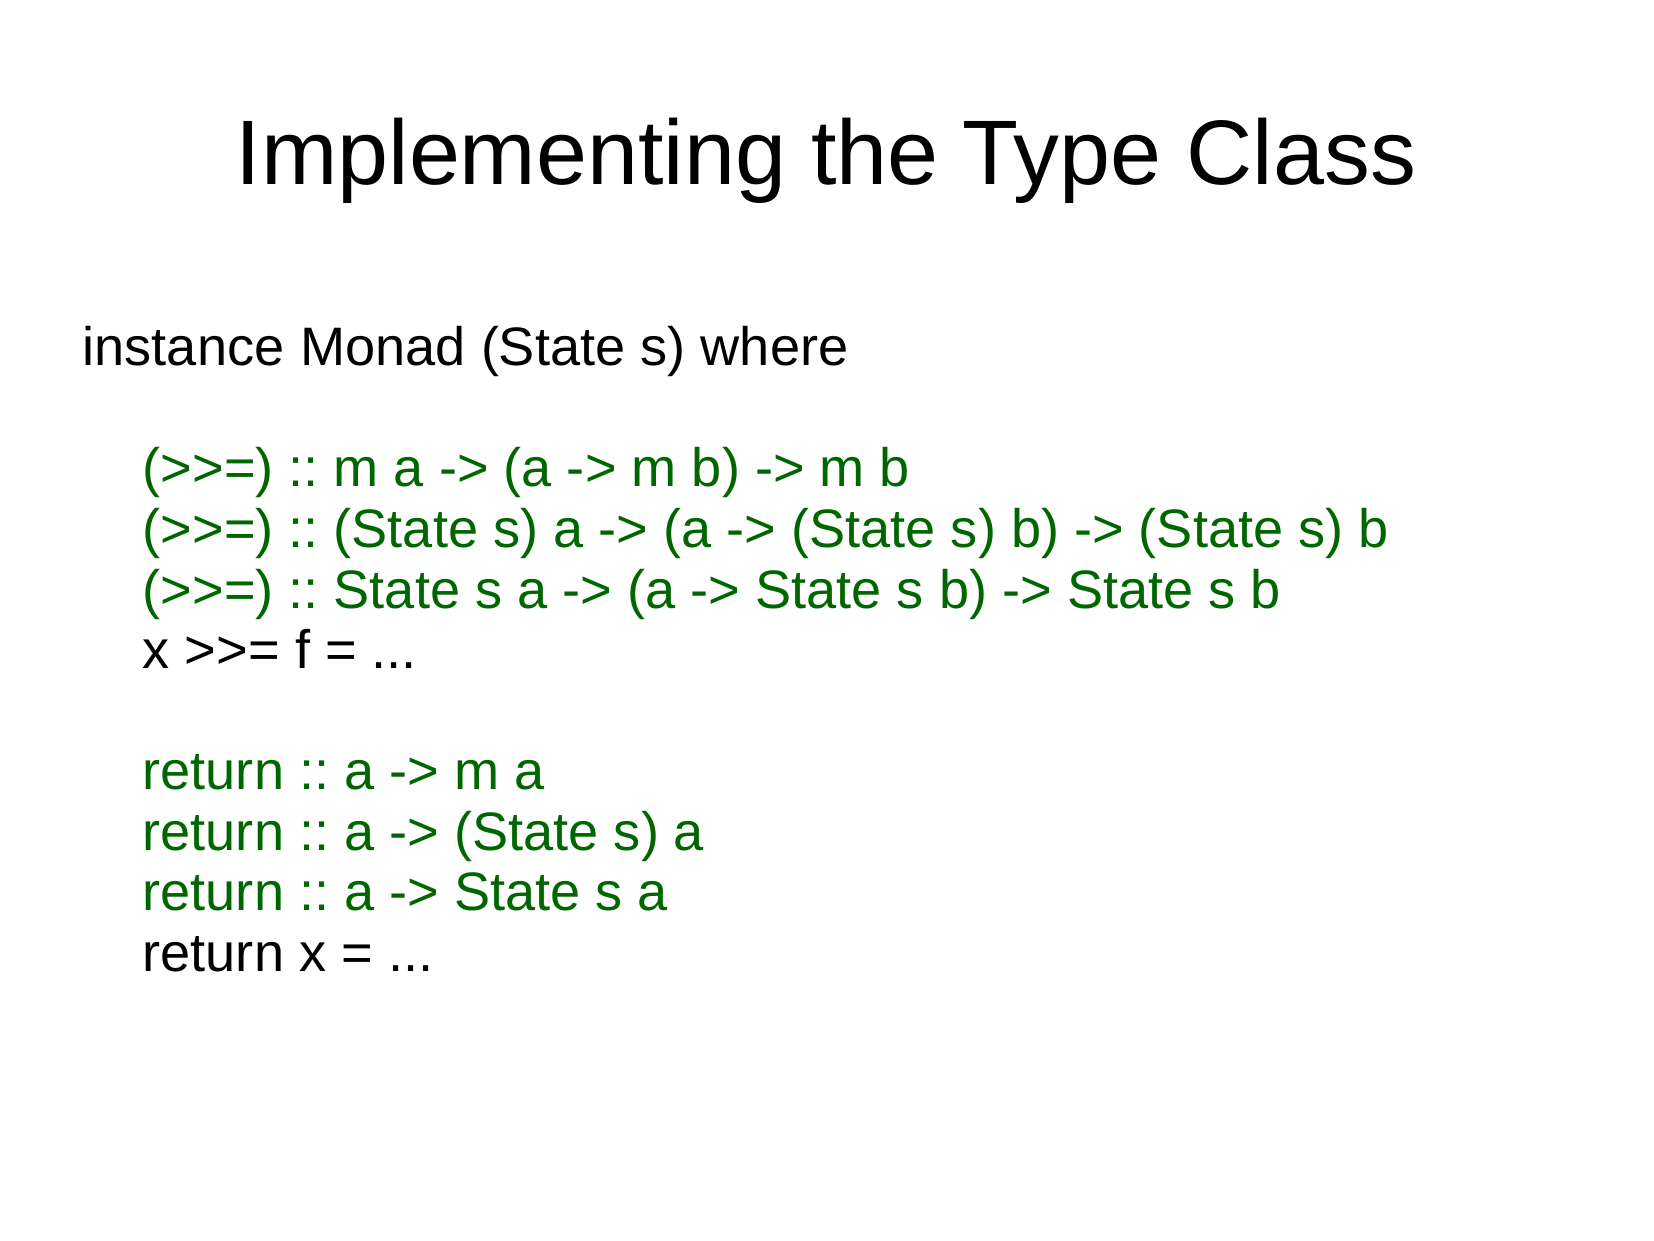

# Implementing the Type Class
instance Monad (State s) where
 (>>=) :: m a -> (a -> m b) -> m b
 (>>=) :: (State s) a -> (a -> (State s) b) -> (State s) b
 (>>=) :: State s a -> (a -> State s b) -> State s b
 x >>= f = ...
 return :: a -> m a
 return :: a -> (State s) a
 return :: a -> State s a
 return x = ...